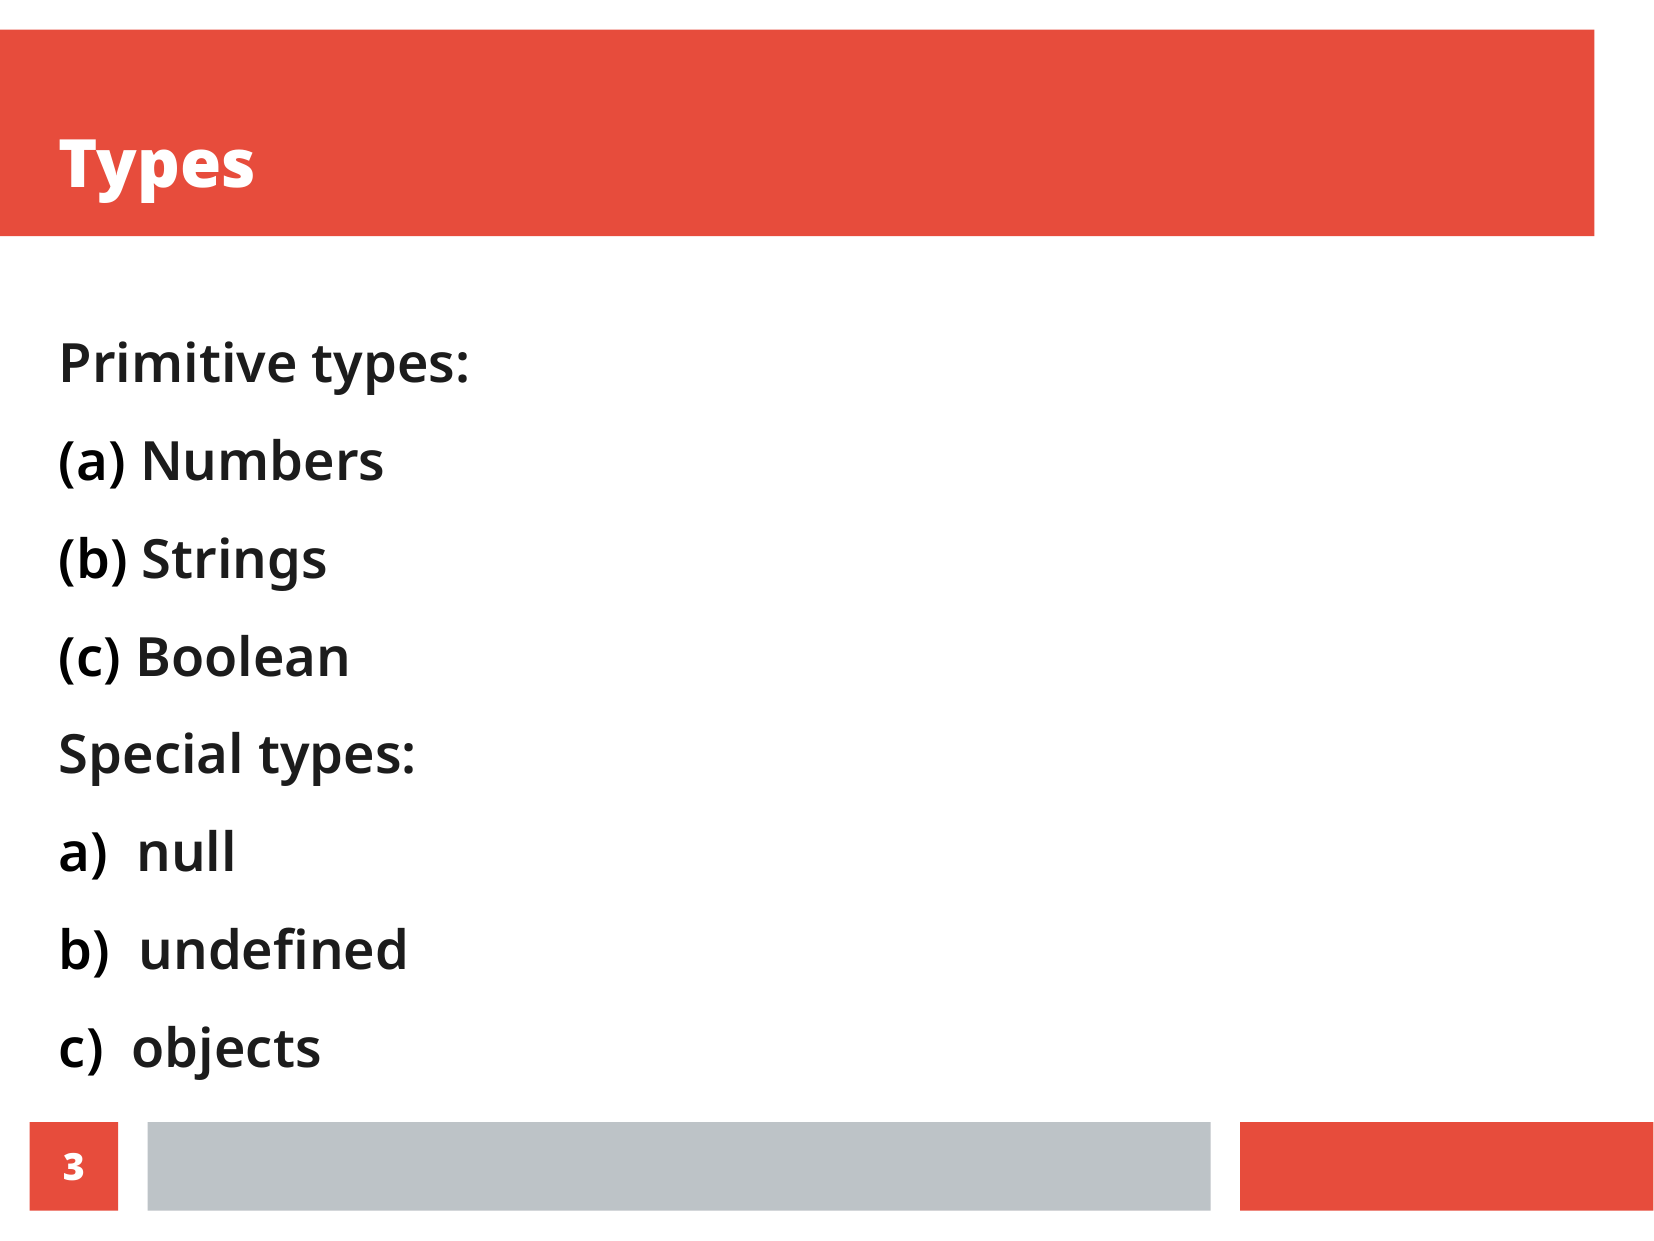

# Types
Primitive types:
 Numbers
 Strings
 Boolean
Special types:
 null
 undefined
 objects
3